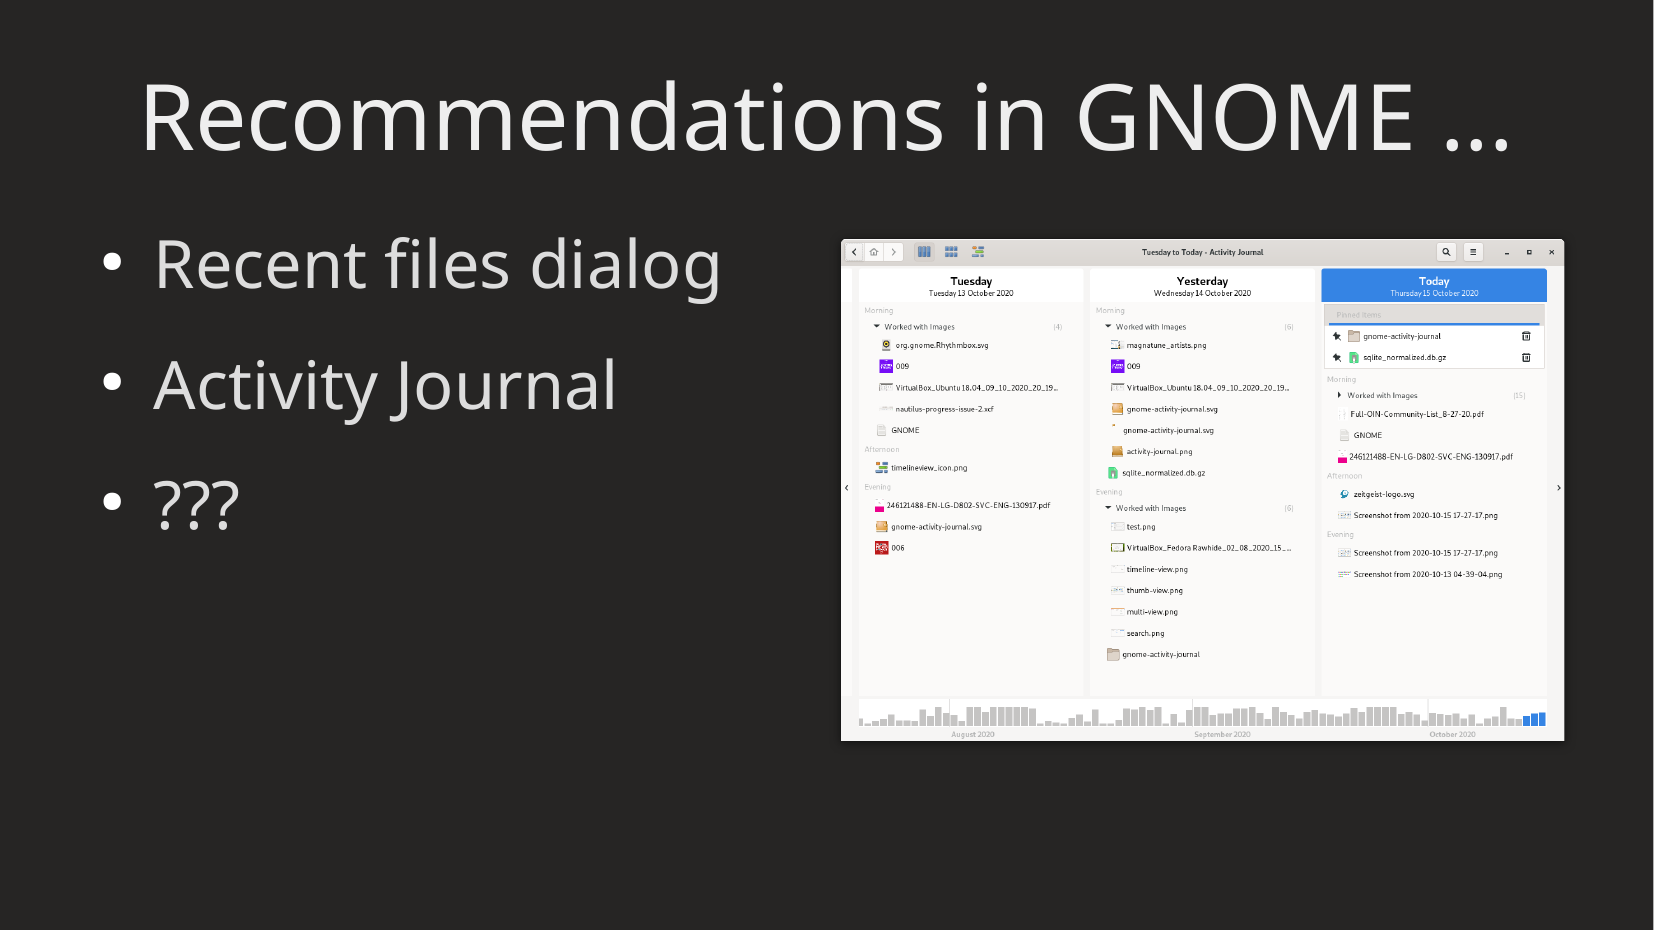

# Recommendations in GNOME ...
Recent files dialog
Activity Journal
???